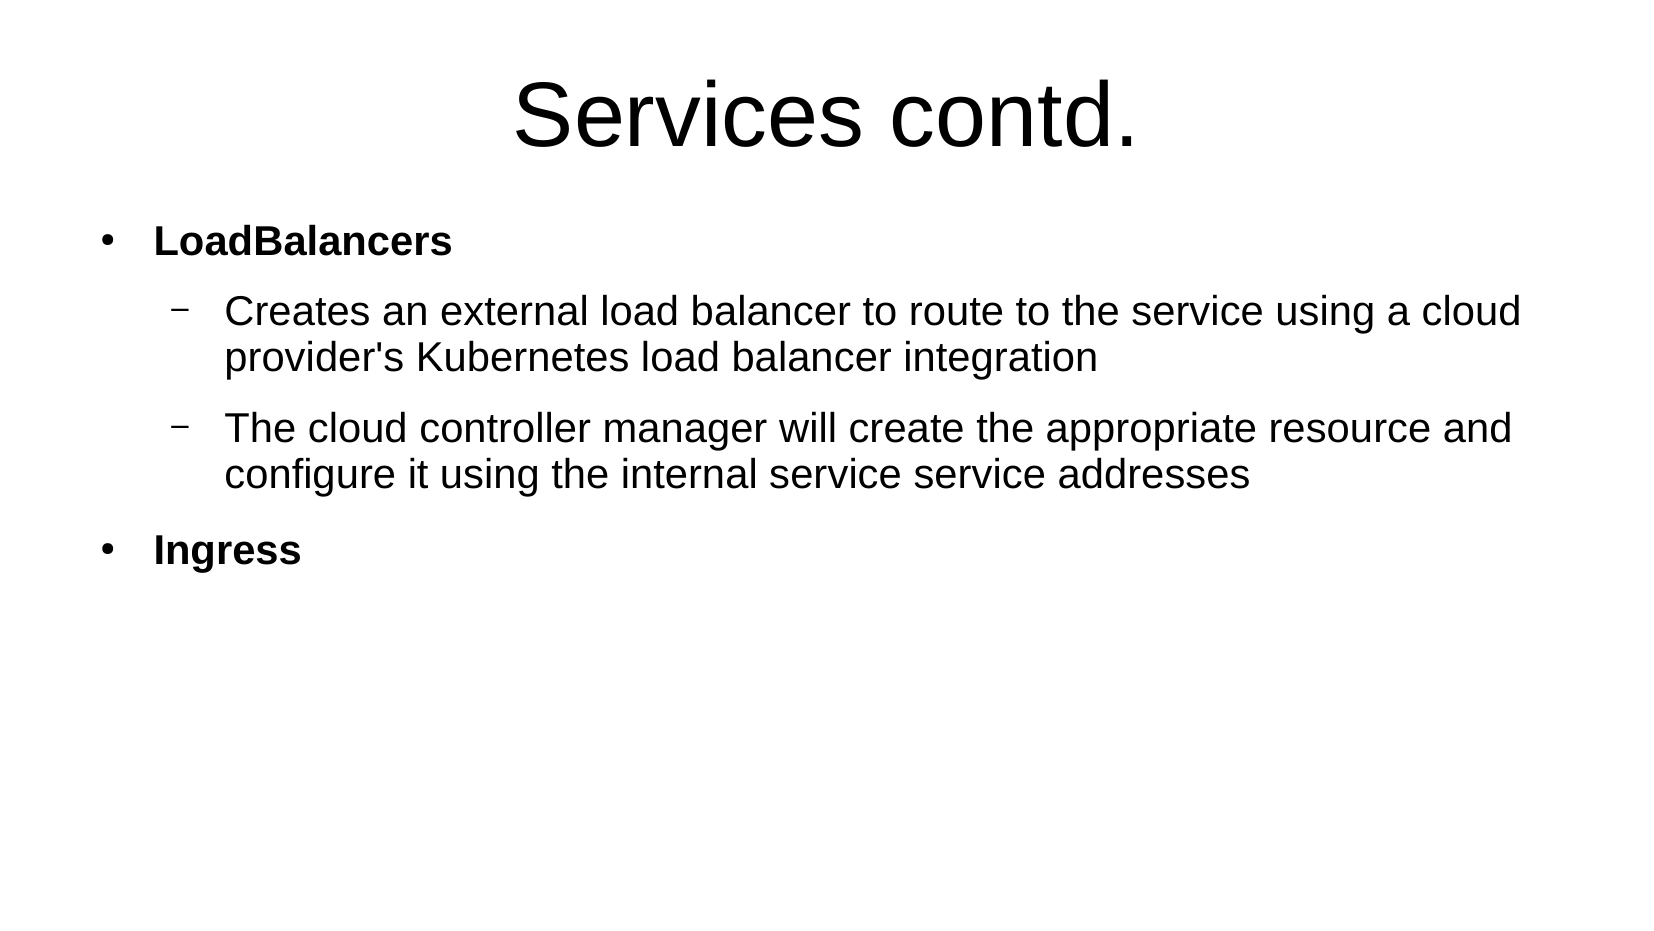

# Services contd.
LoadBalancers
Creates an external load balancer to route to the service using a cloud provider's Kubernetes load balancer integration
The cloud controller manager will create the appropriate resource and configure it using the internal service service addresses
Ingress